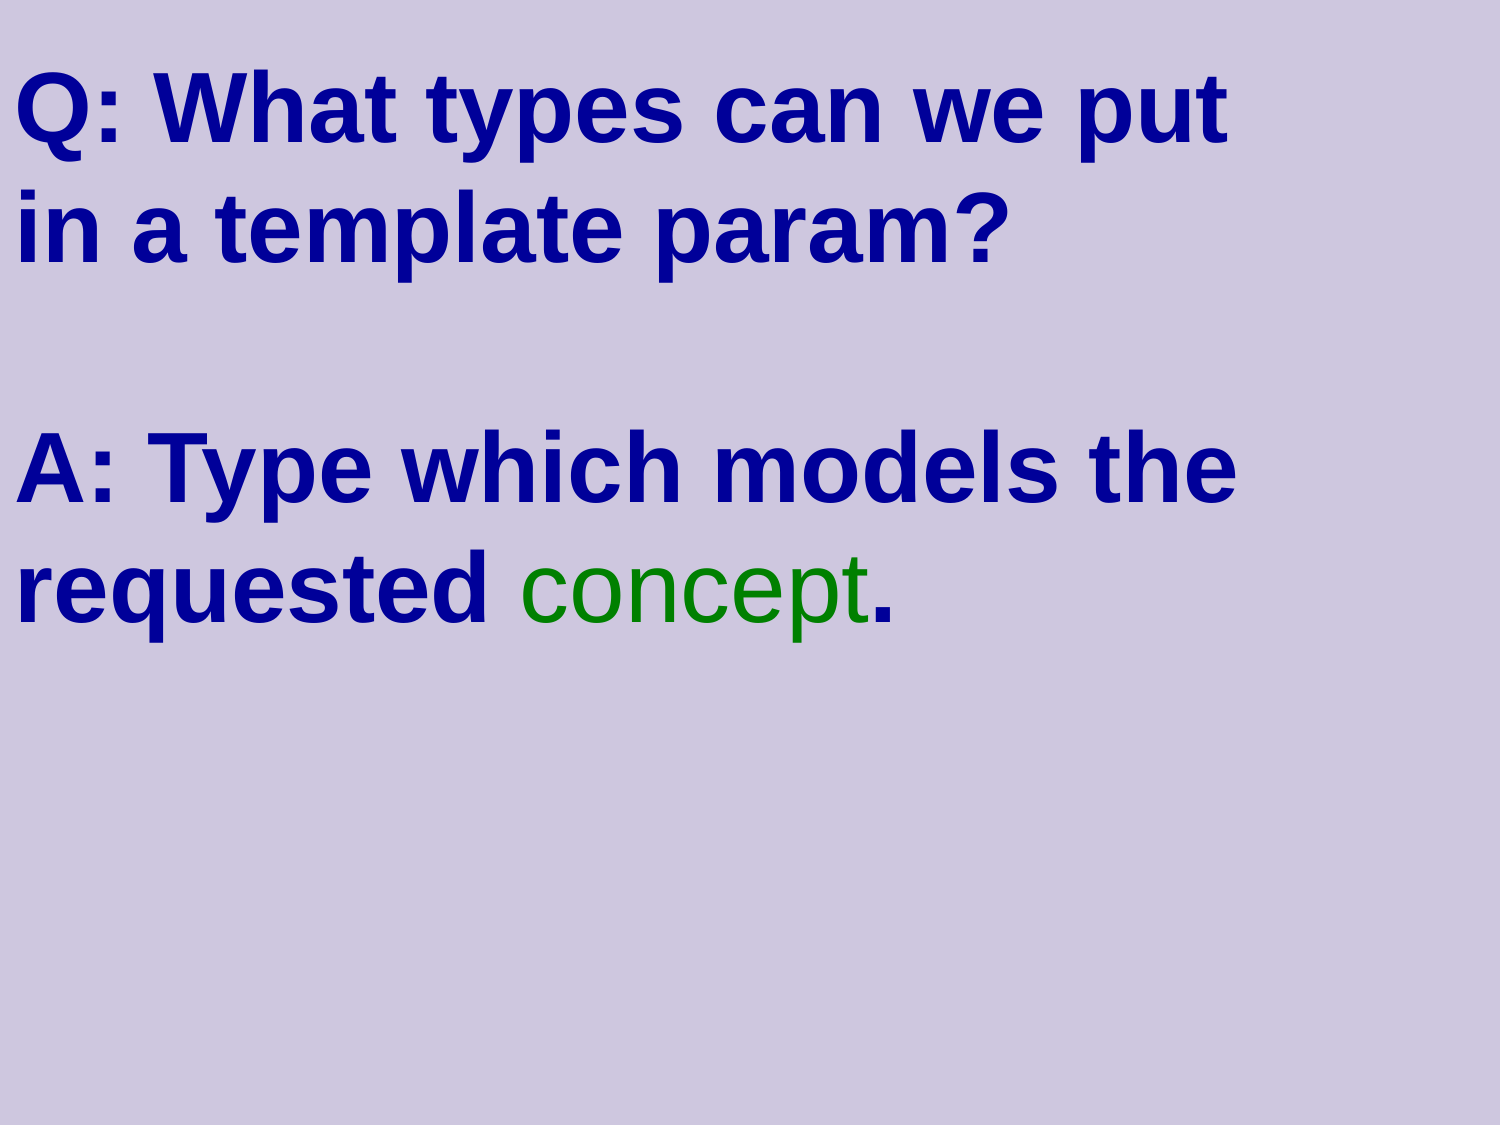

# Q: What types can we put in a template param? A: Type which models the requested concept.